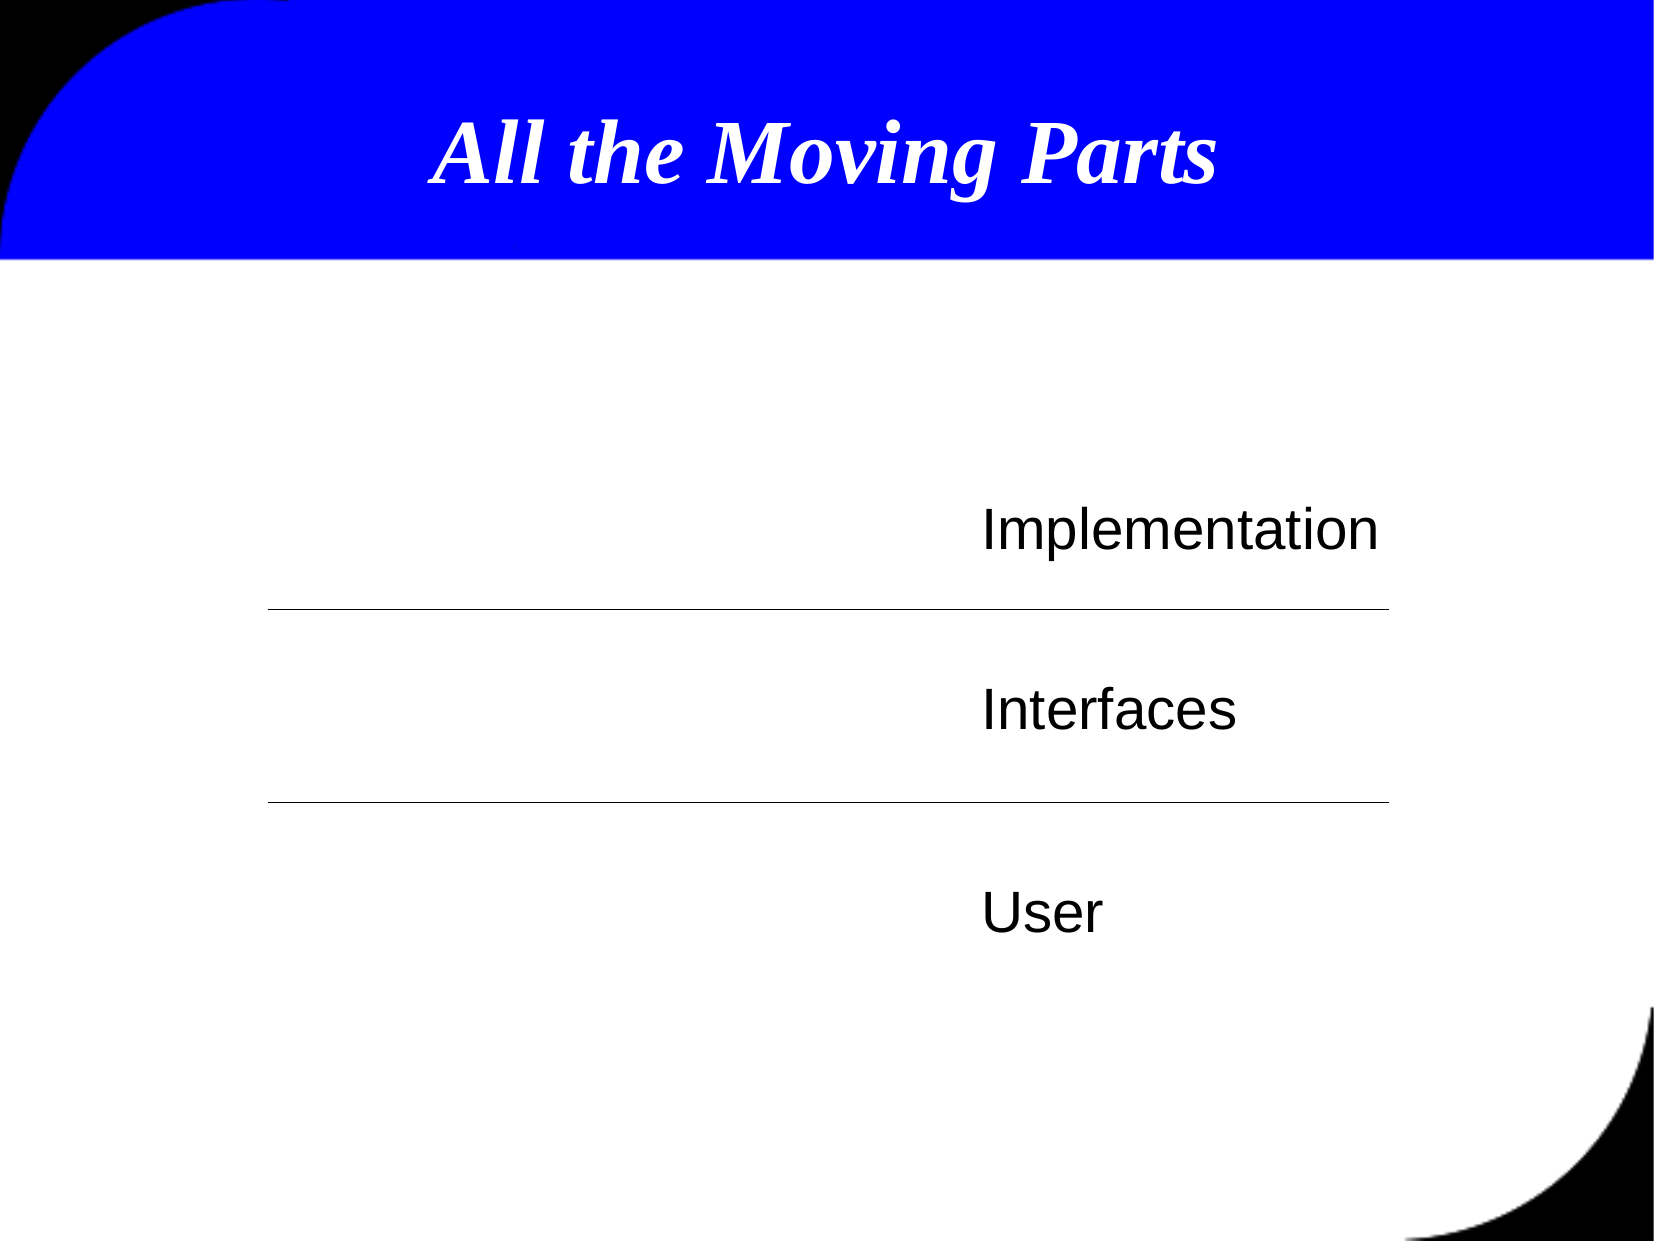

# All the Moving Parts
Implementation
Interfaces
User